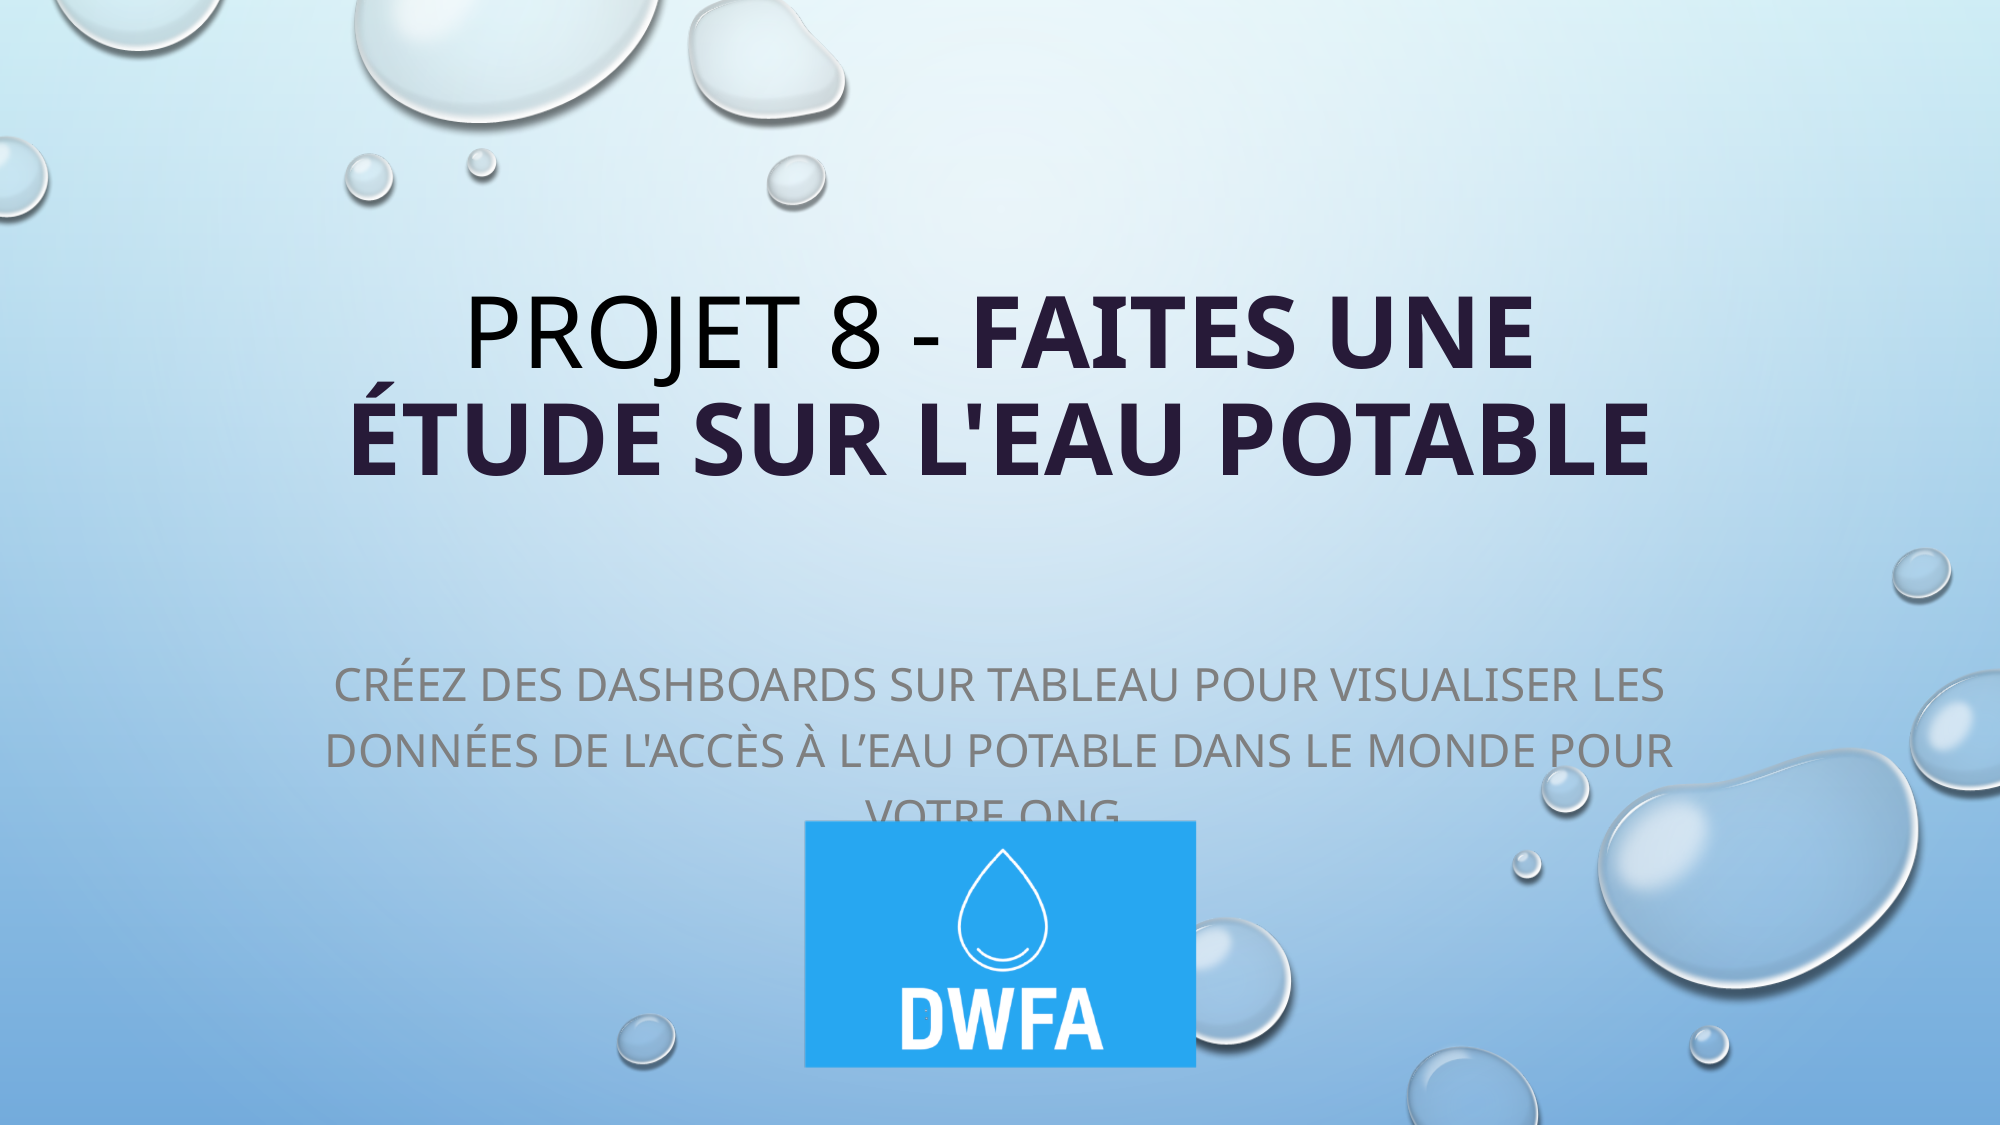

# Projet 8 - Faites une étude sur l'eau potable
Créez des dashboards sur Tableau pour visualiser les données de l'accès à l’eau potable dans le monde pour votre ONG.